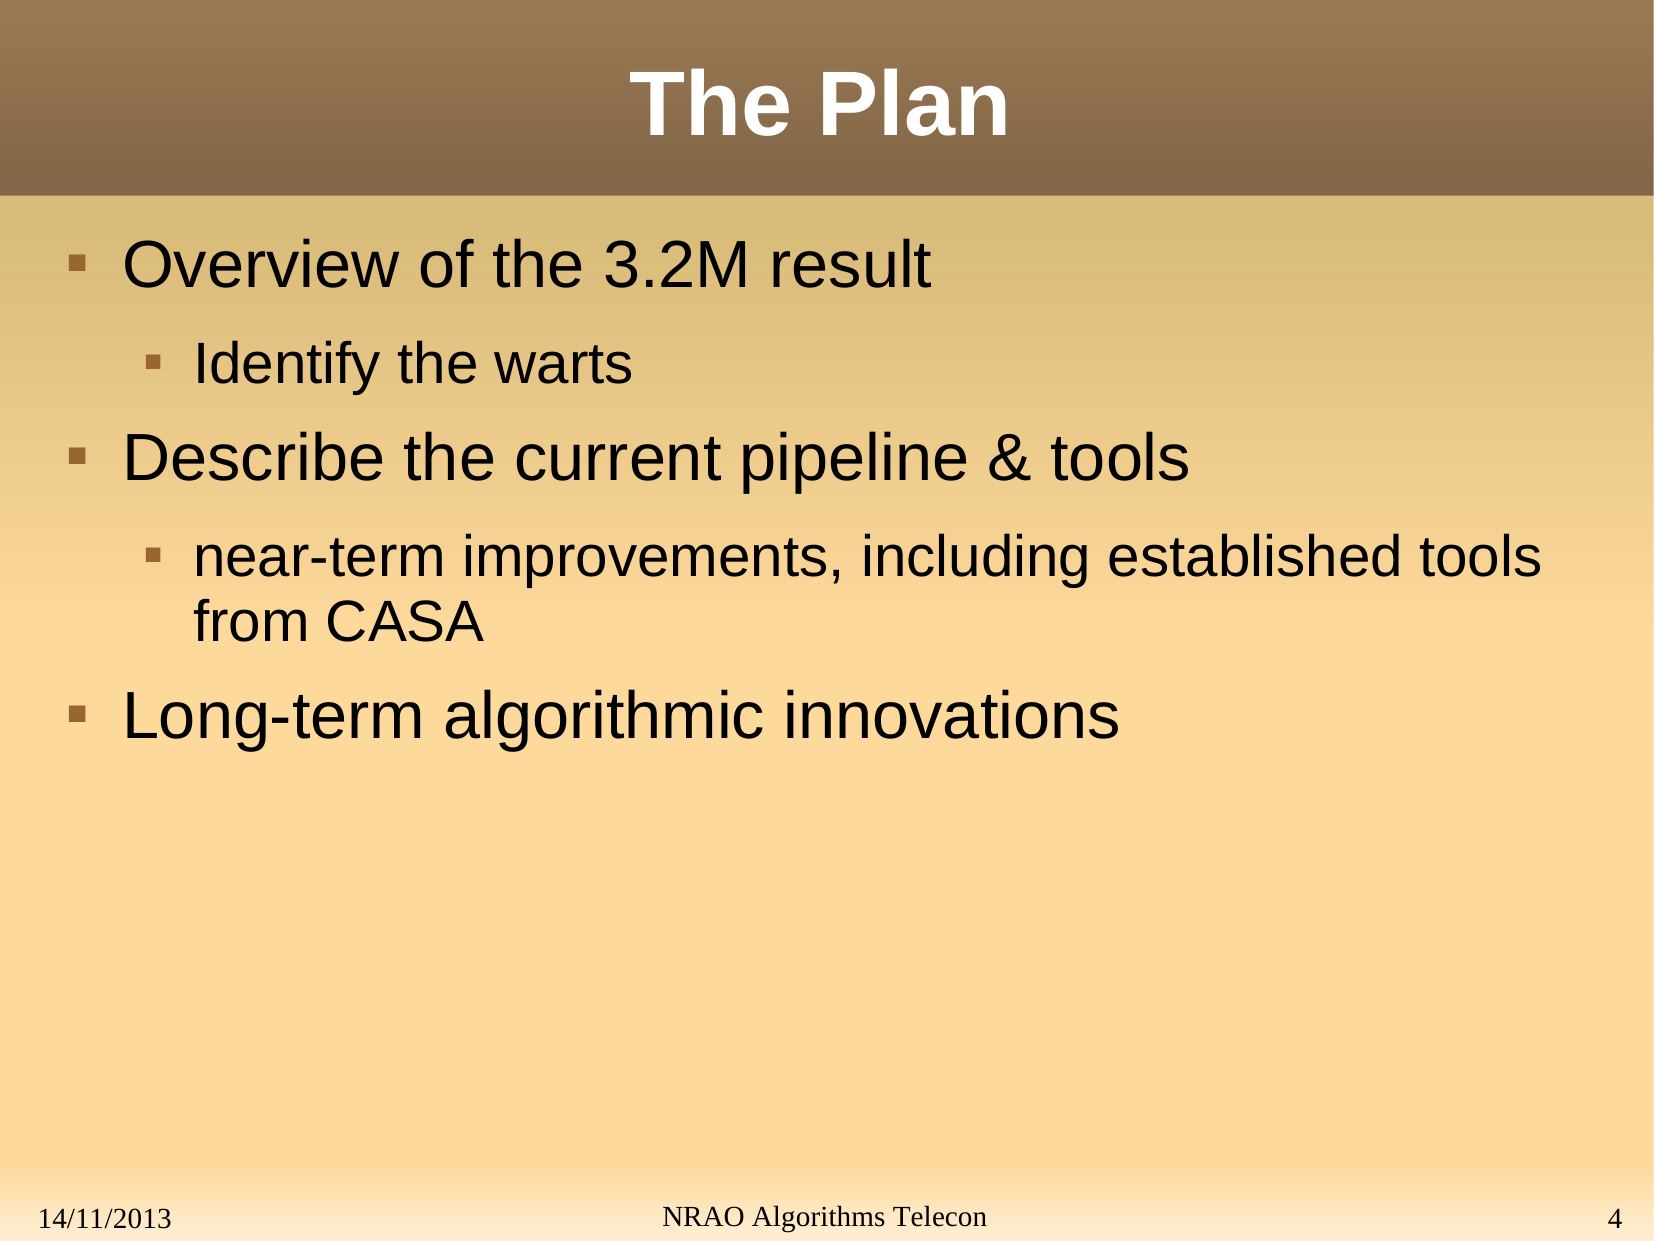

# The Plan
Overview of the 3.2M result
Identify the warts
Describe the current pipeline & tools
near-term improvements, including established tools from CASA
Long-term algorithmic innovations
NRAO Algorithms Telecon
14/11/2013
4